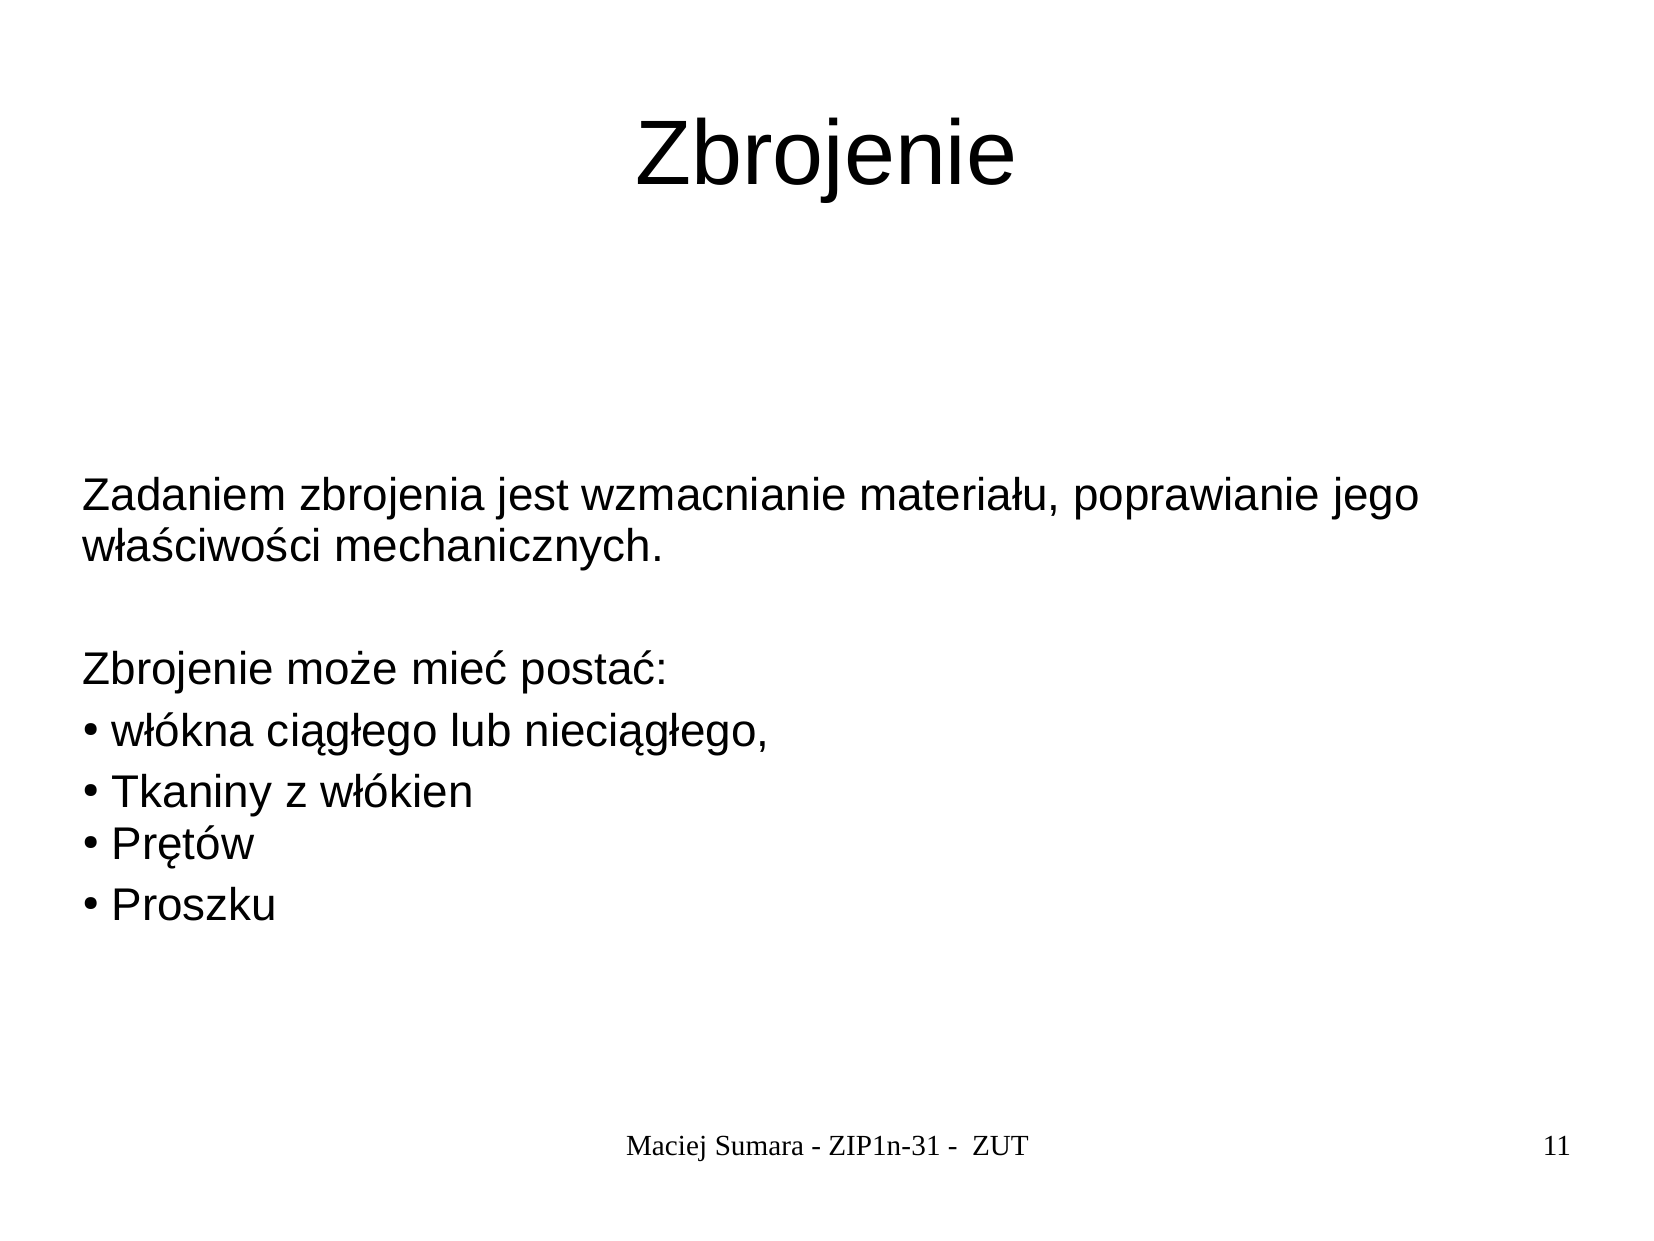

# Zbrojenie
Zadaniem zbrojenia jest wzmacnianie materiału, poprawianie jego właściwości mechanicznych.
Zbrojenie może mieć postać:
 włókna ciągłego lub nieciągłego,
 Tkaniny z włókien
 Prętów
 Proszku
Maciej Sumara - ZIP1n-31 - ZUT
11